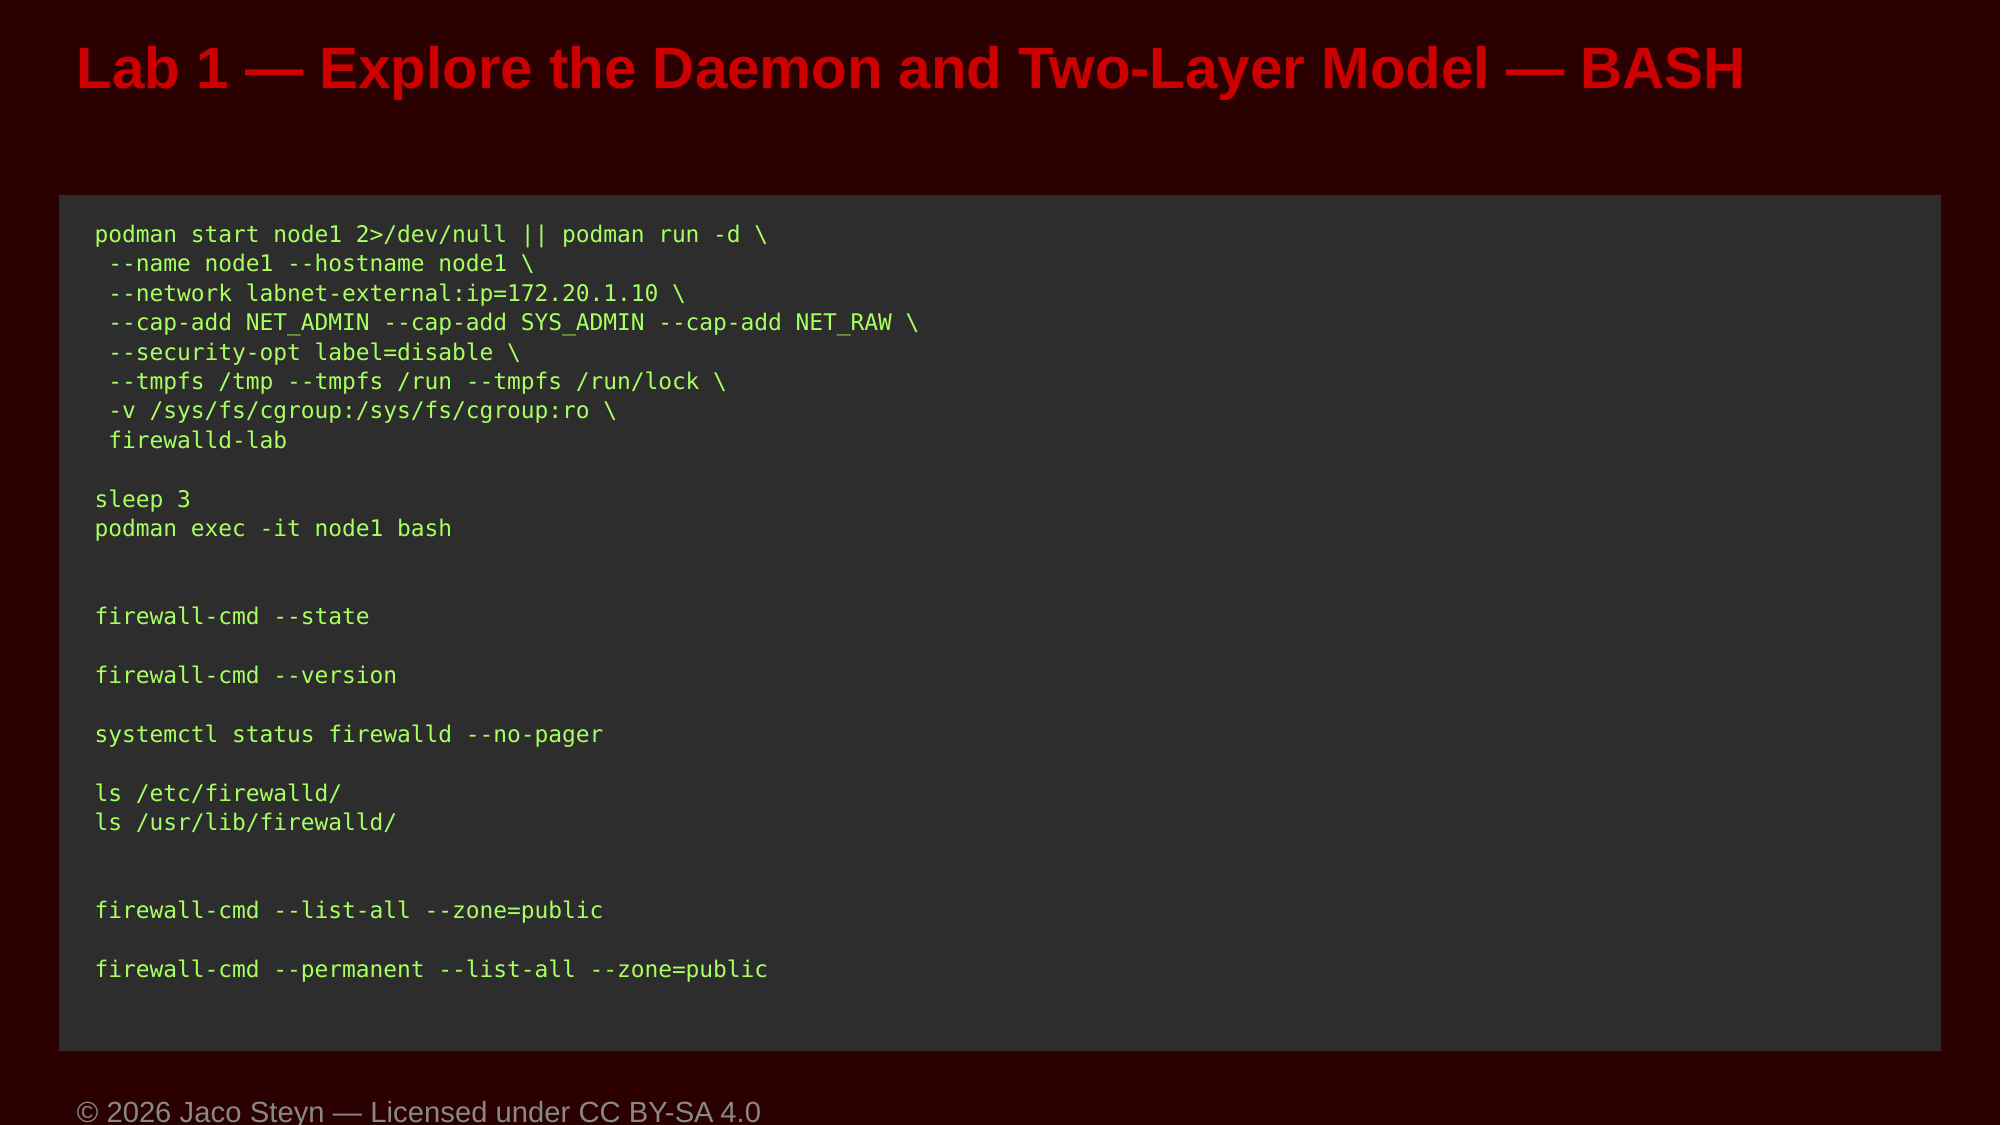

Lab 1 — Explore the Daemon and Two-Layer Model — BASH
podman start node1 2>/dev/null || podman run -d \
 --name node1 --hostname node1 \
 --network labnet-external:ip=172.20.1.10 \
 --cap-add NET_ADMIN --cap-add SYS_ADMIN --cap-add NET_RAW \
 --security-opt label=disable \
 --tmpfs /tmp --tmpfs /run --tmpfs /run/lock \
 -v /sys/fs/cgroup:/sys/fs/cgroup:ro \
 firewalld-lab
sleep 3
podman exec -it node1 bash
firewall-cmd --state
firewall-cmd --version
systemctl status firewalld --no-pager
ls /etc/firewalld/
ls /usr/lib/firewalld/
firewall-cmd --list-all --zone=public
firewall-cmd --permanent --list-all --zone=public
© 2026 Jaco Steyn — Licensed under CC BY-SA 4.0